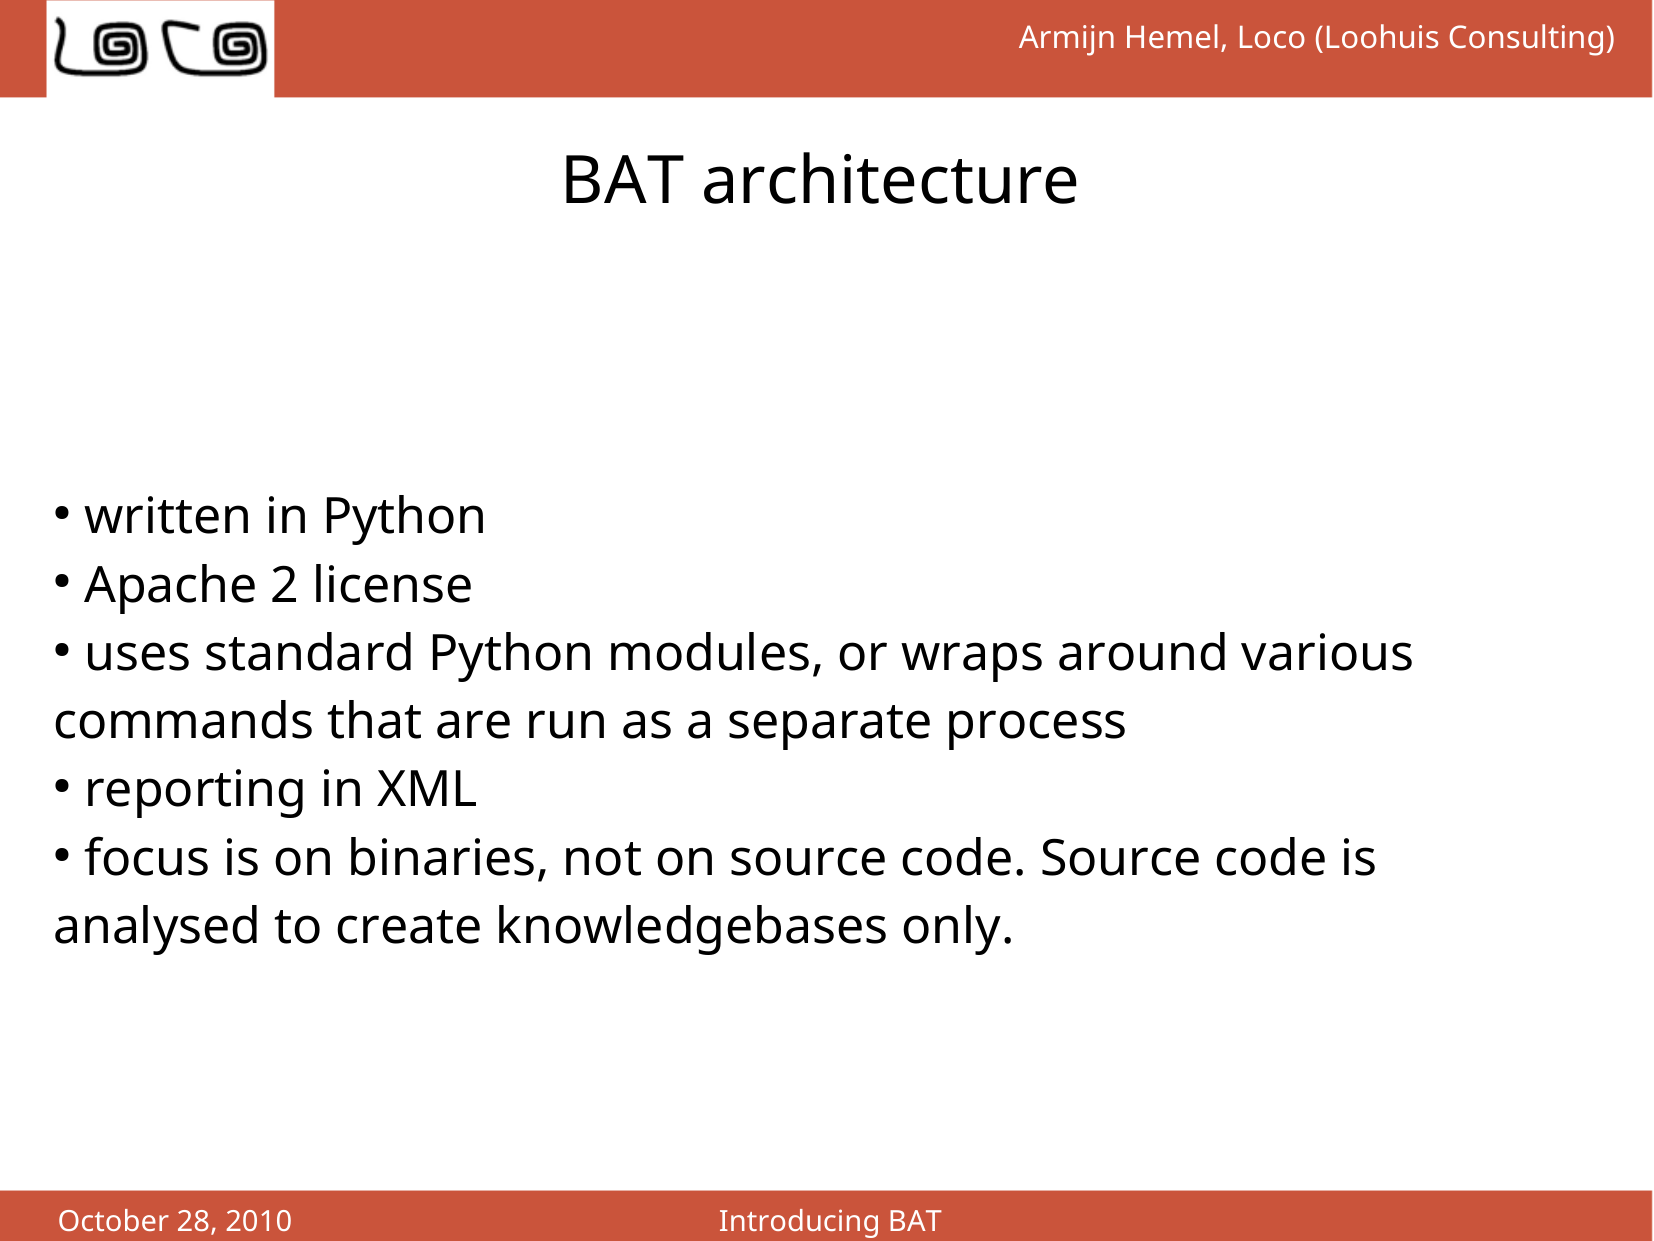

# BAT architecture
 written in Python
 Apache 2 license
 uses standard Python modules, or wraps around various commands that are run as a separate process
 reporting in XML
 focus is on binaries, not on source code. Source code is analysed to create knowledgebases only.
Comet: practical solution or crutch?